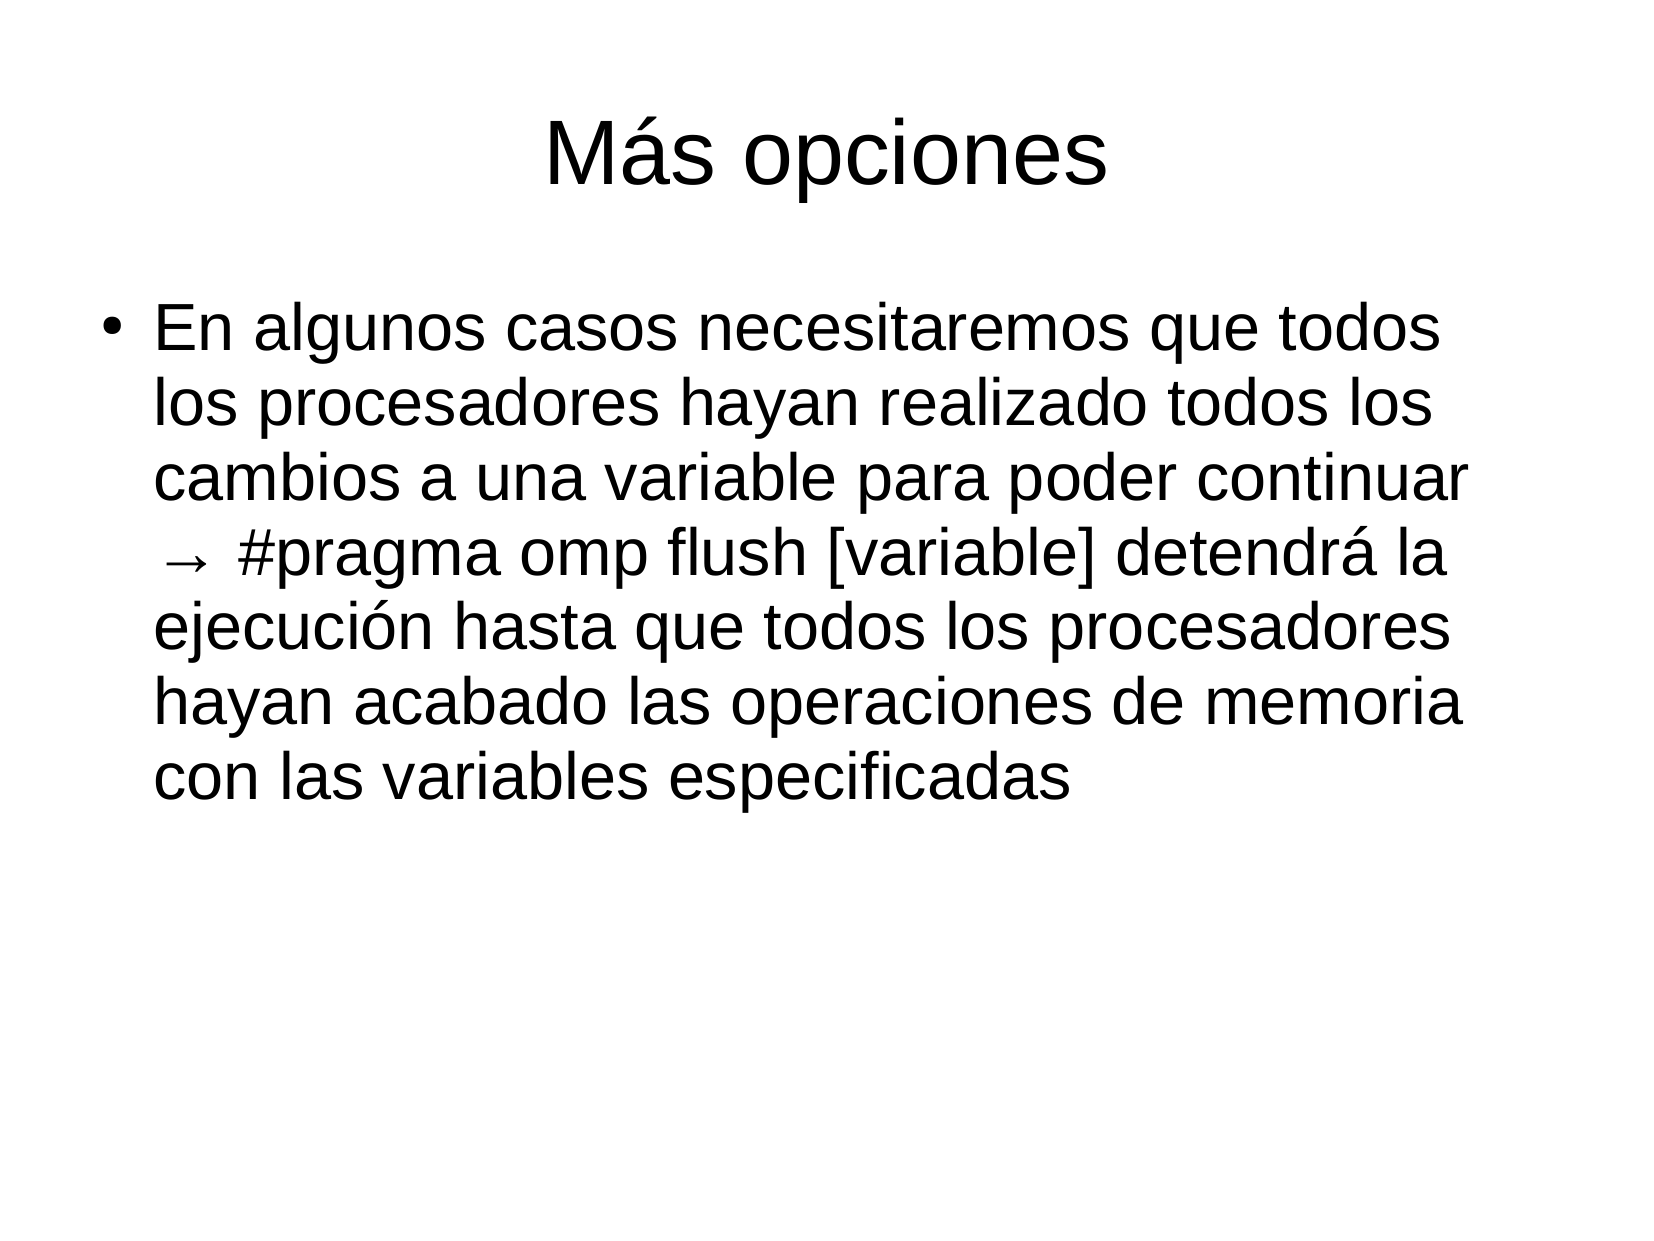

# Más opciones
En algunos casos necesitaremos que todos los procesadores hayan realizado todos los cambios a una variable para poder continuar → #pragma omp flush [variable] detendrá la ejecución hasta que todos los procesadores hayan acabado las operaciones de memoria con las variables especificadas